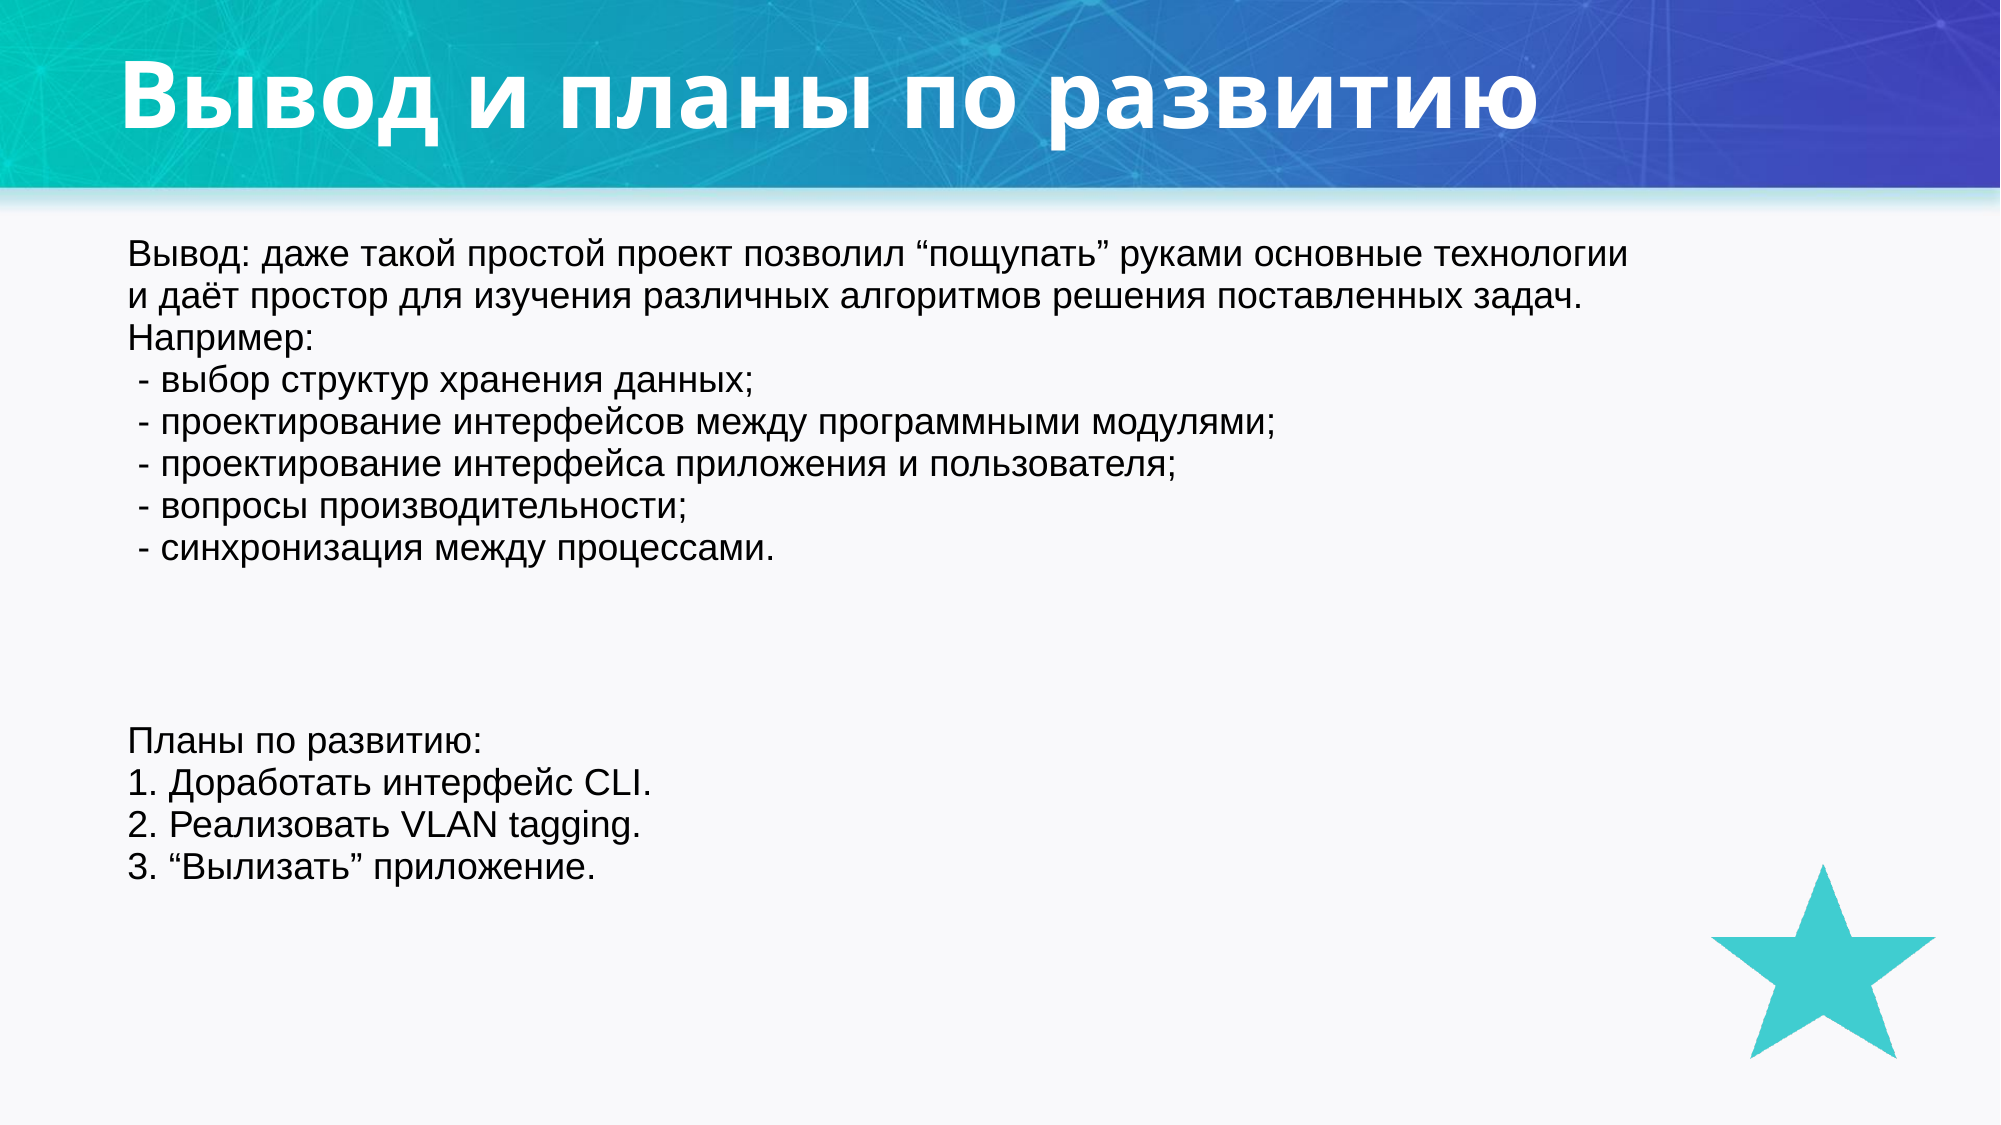

Вывод и планы по развитию
Вывод: даже такой простой проект позволил “пощупать” руками основные технологии и даёт простор для изучения различных алгоритмов решения поставленных задач.
Например:
 - выбор структур хранения данных;
 - проектирование интерфейсов между программными модулями;
 - проектирование интерфейса приложения и пользователя;
 - вопросы производительности;
 - синхронизация между процессами.
Планы по развитию:
1. Доработать интерфейс CLI.
2. Реализовать VLAN tagging.
3. “Вылизать” приложение.